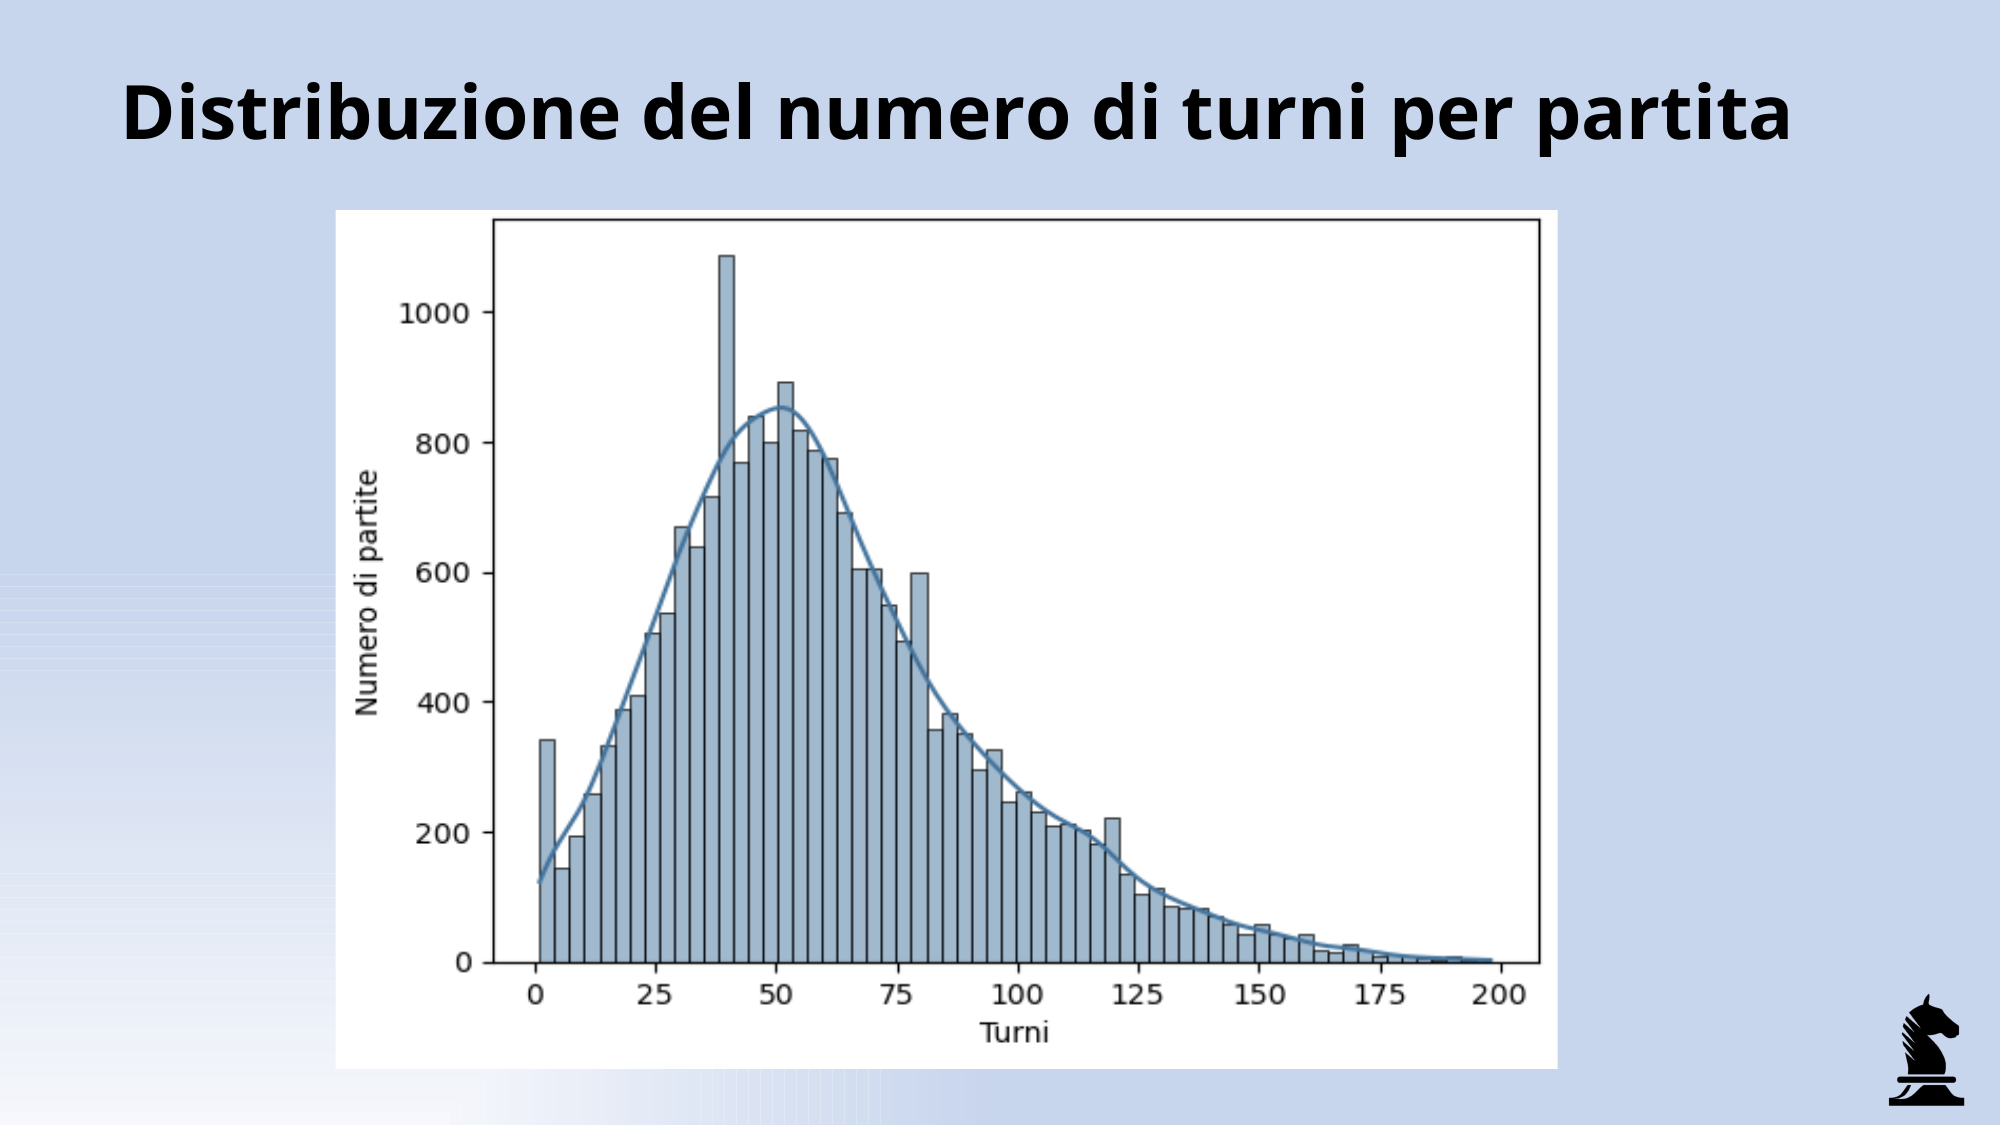

Distribuzione del numero di turni per partita